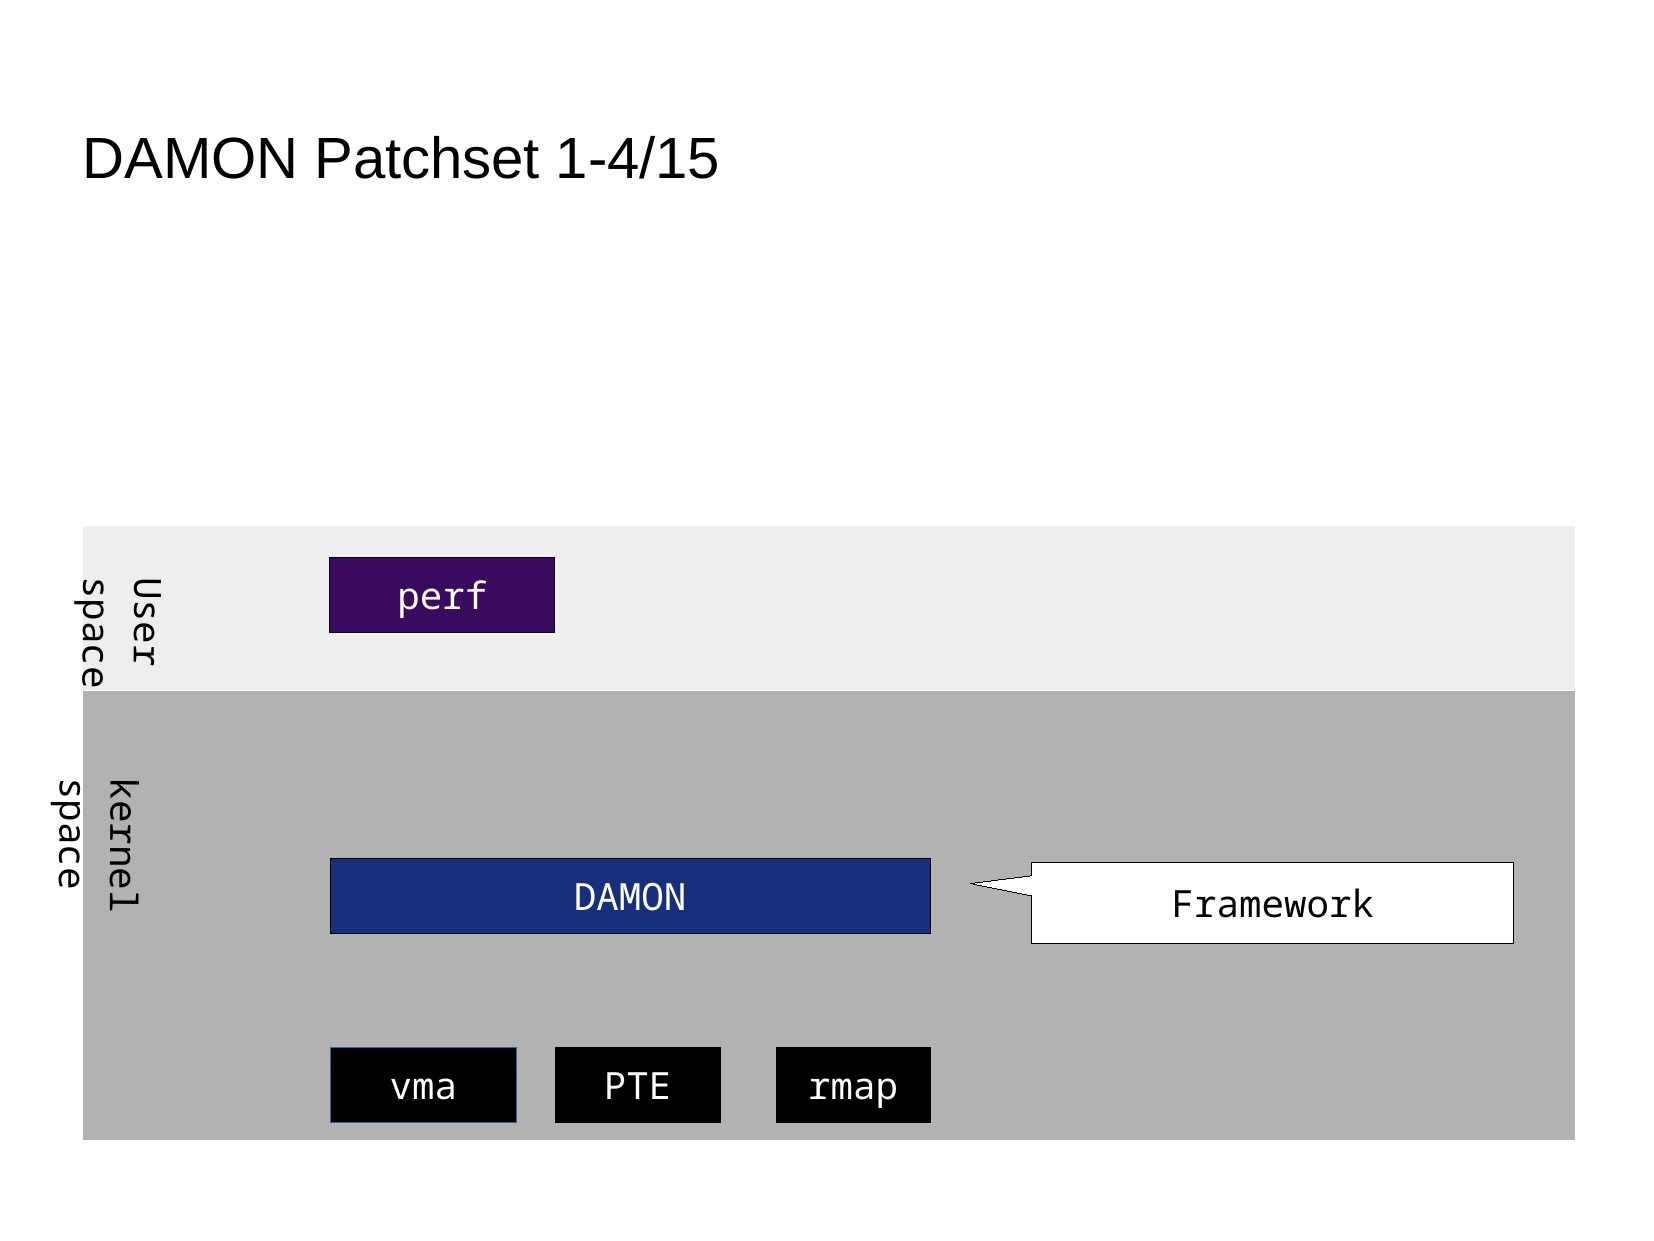

# DAMON Patchset 1-4/15
perf
User
space
kernel space
DAMON
Framework
vma
PTE
rmap